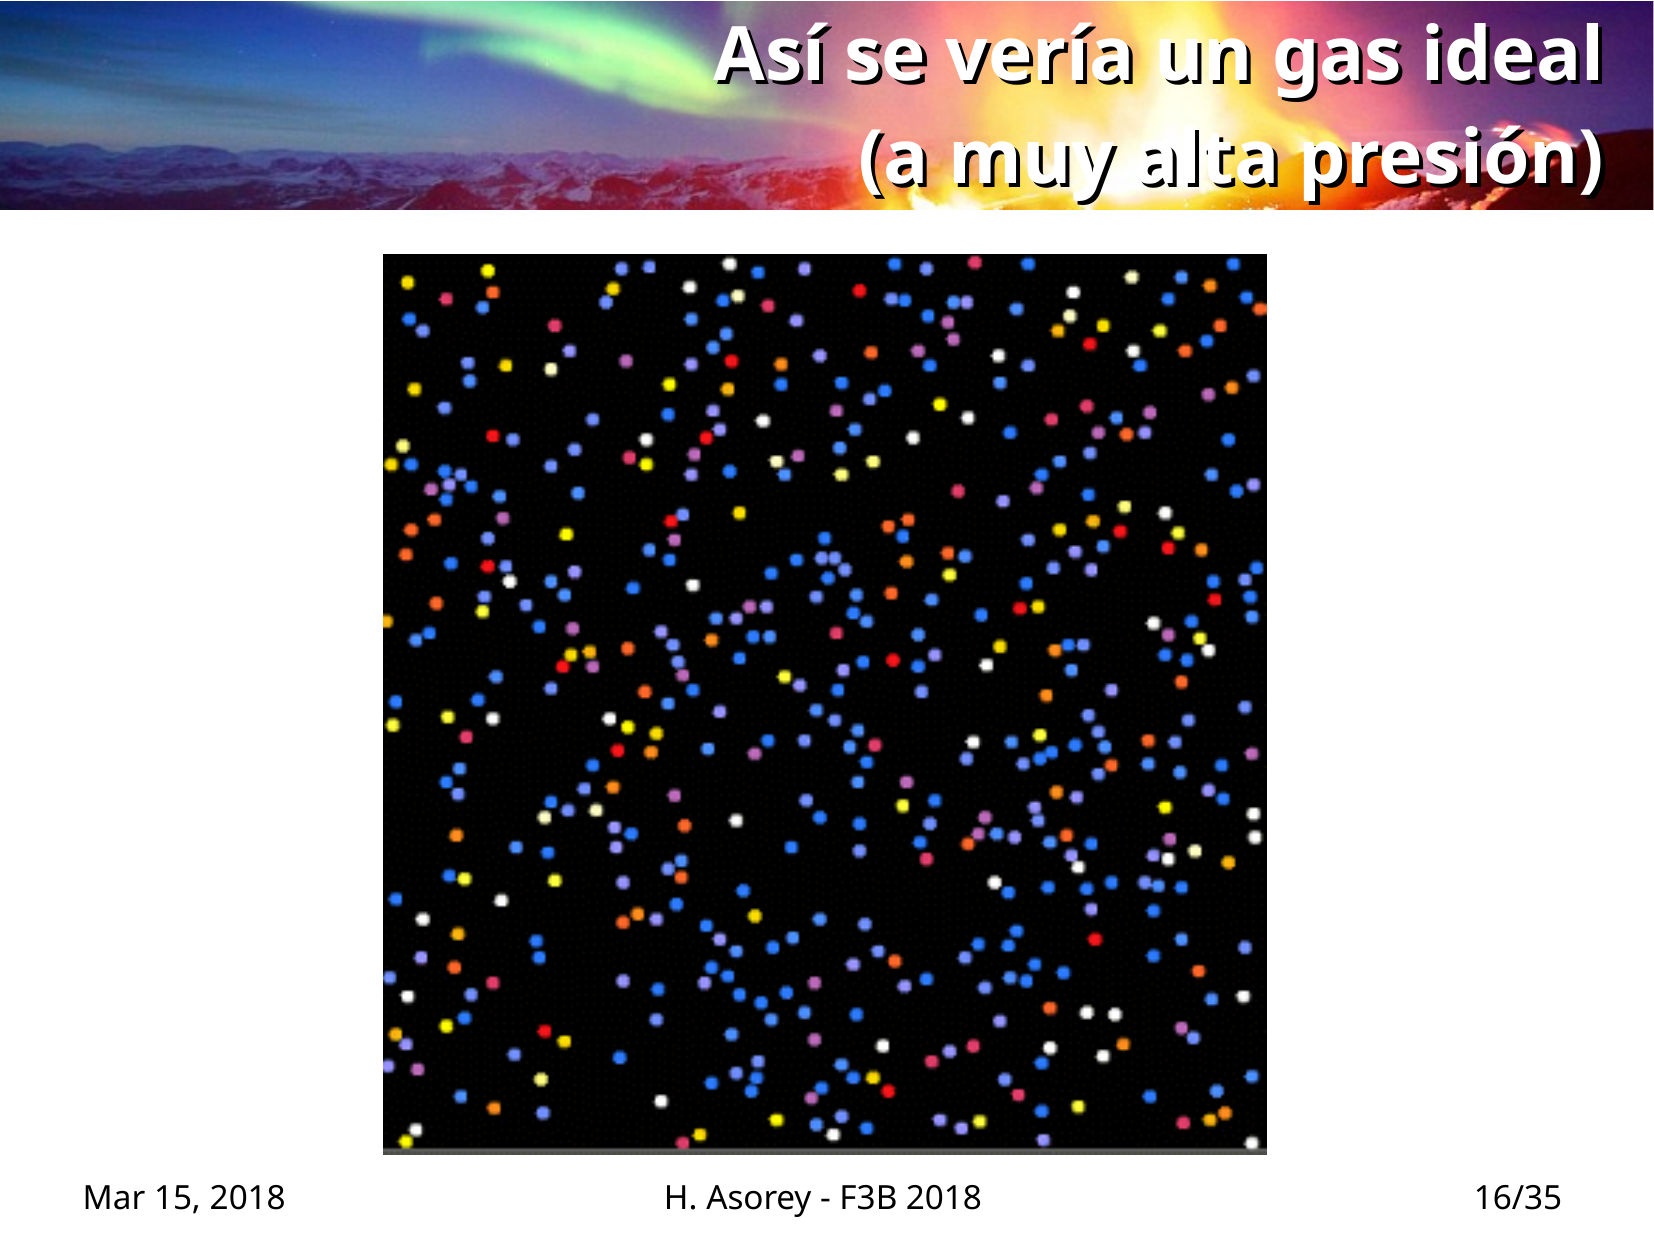

# Así se vería un gas ideal (a muy alta presión)
Mar 15, 2018
H. Asorey - F3B 2018
16